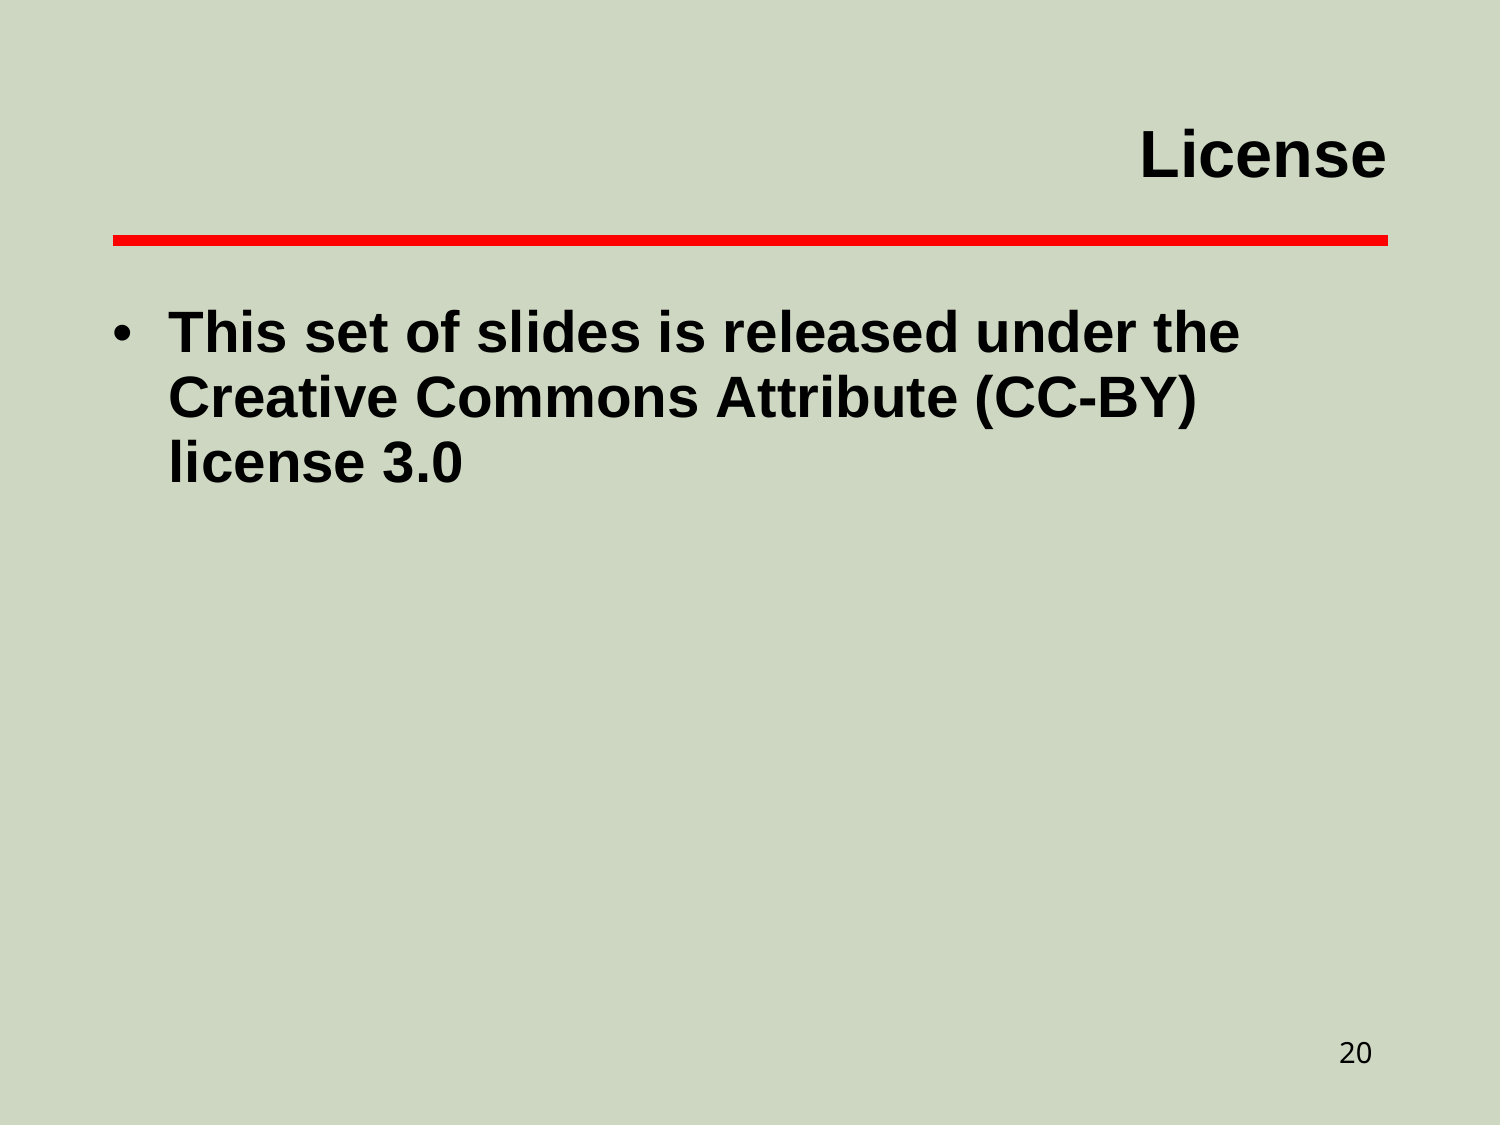

# License
This set of slides is released under the Creative Commons Attribute (CC-BY) license 3.0